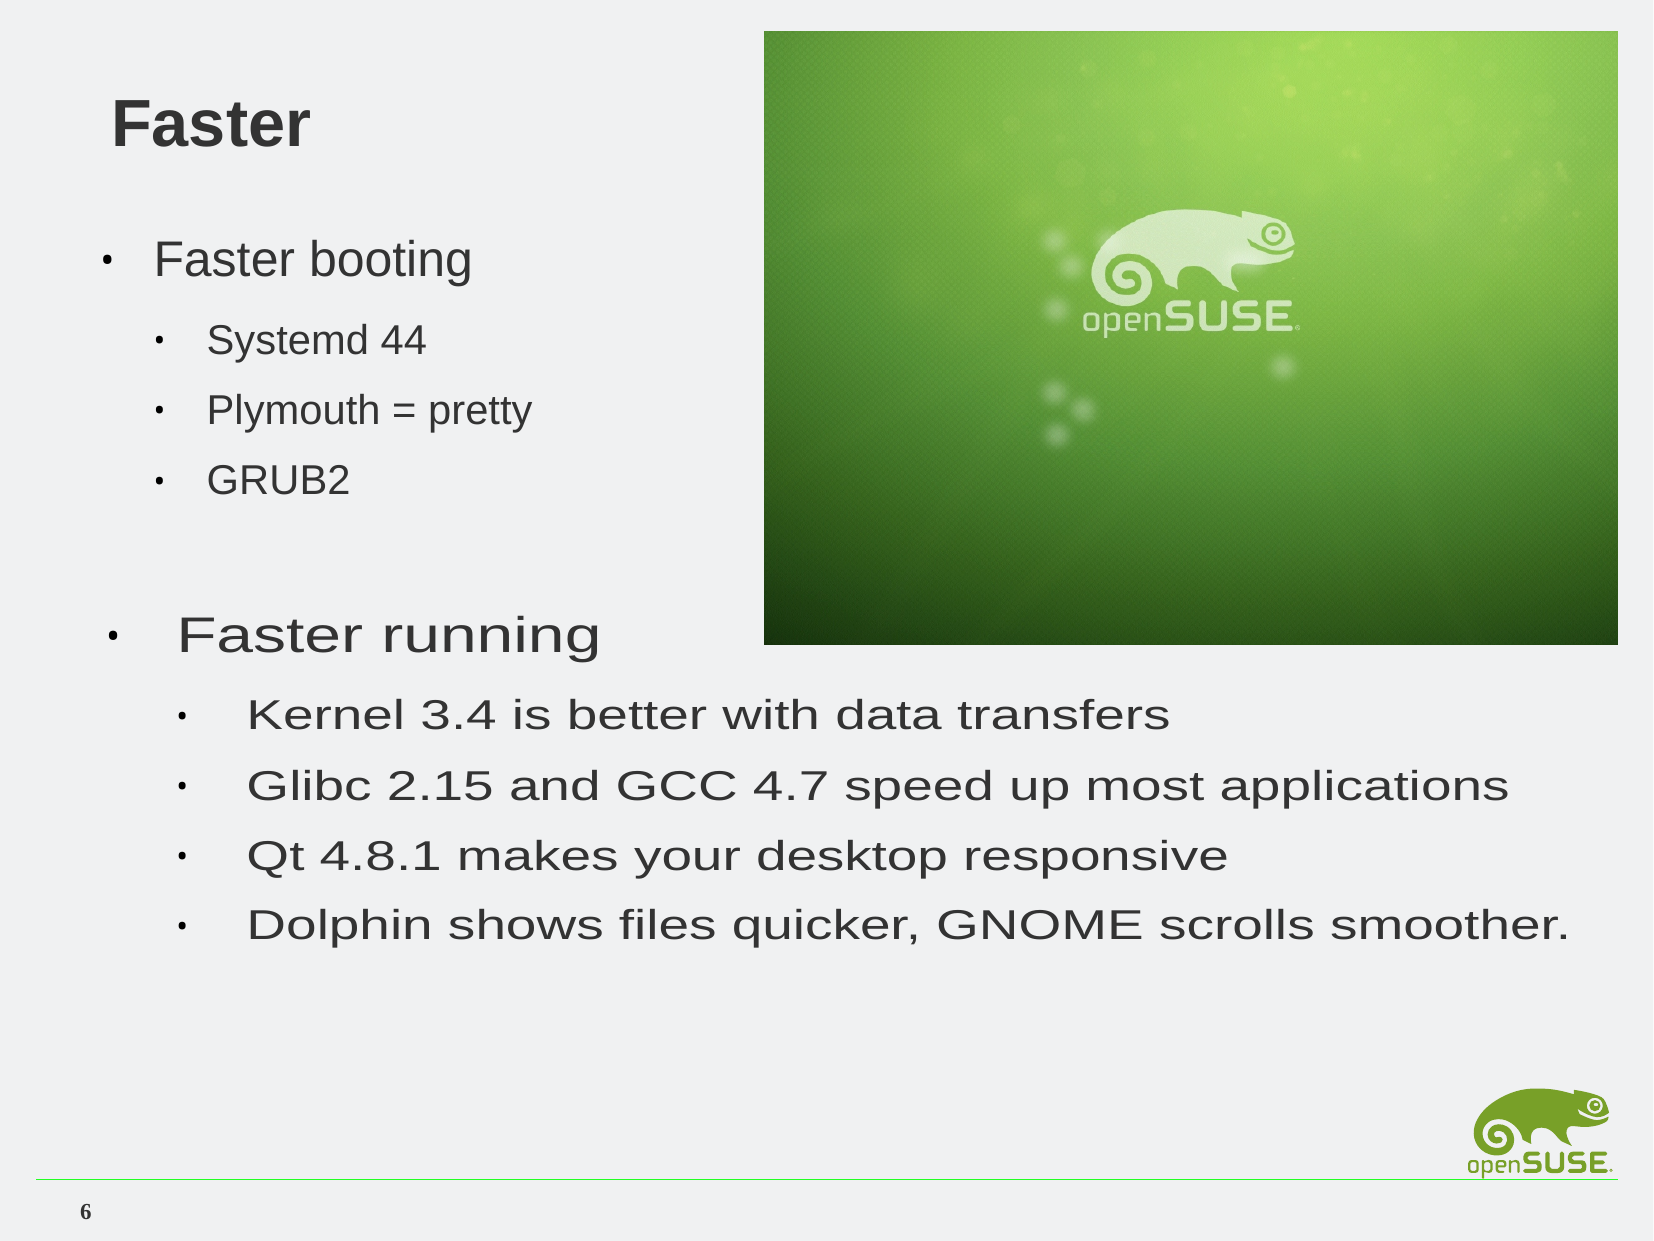

# Faster
Faster booting
Systemd 44
Plymouth = pretty
GRUB2
Faster running
Kernel 3.4 is better with data transfers
Glibc 2.15 and GCC 4.7 speed up most applications
Qt 4.8.1 makes your desktop responsive
Dolphin shows files quicker, GNOME scrolls smoother.
6